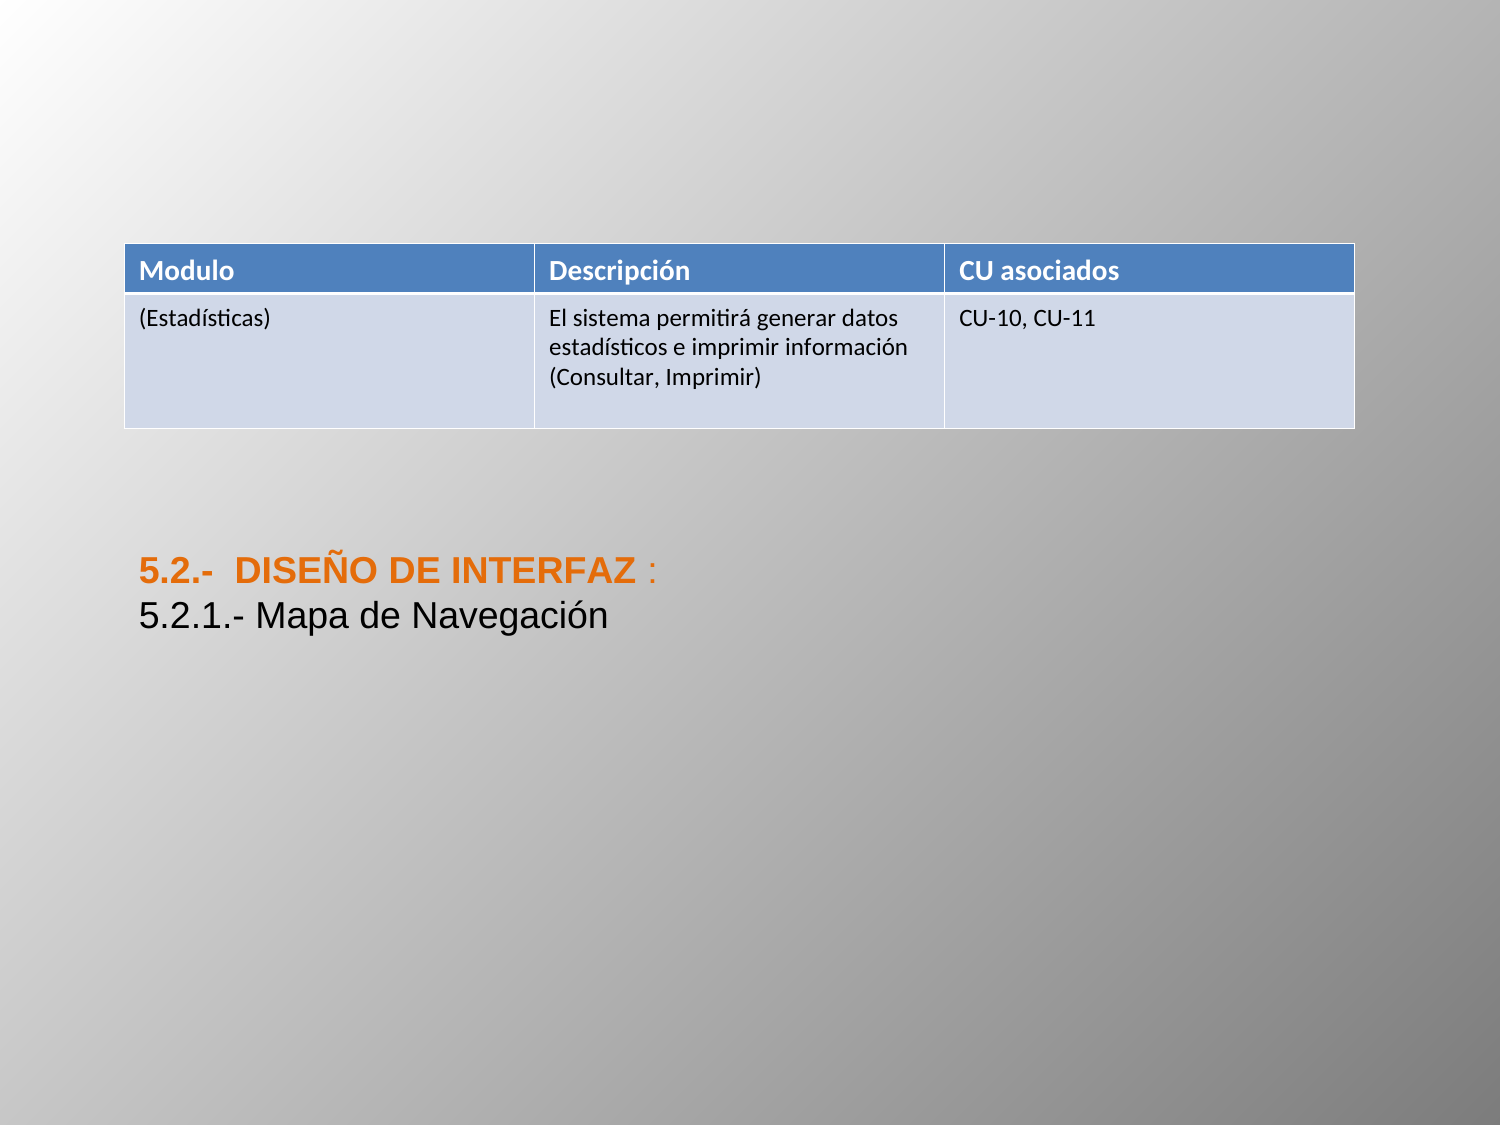

| Modulo | Descripción | CU asociados |
| --- | --- | --- |
| (Estadísticas) | El sistema permitirá generar datos estadísticos e imprimir información (Consultar, Imprimir) | CU-10, CU-11 |
5.2.- DISEÑO DE INTERFAZ :
5.2.1.- Mapa de Navegación